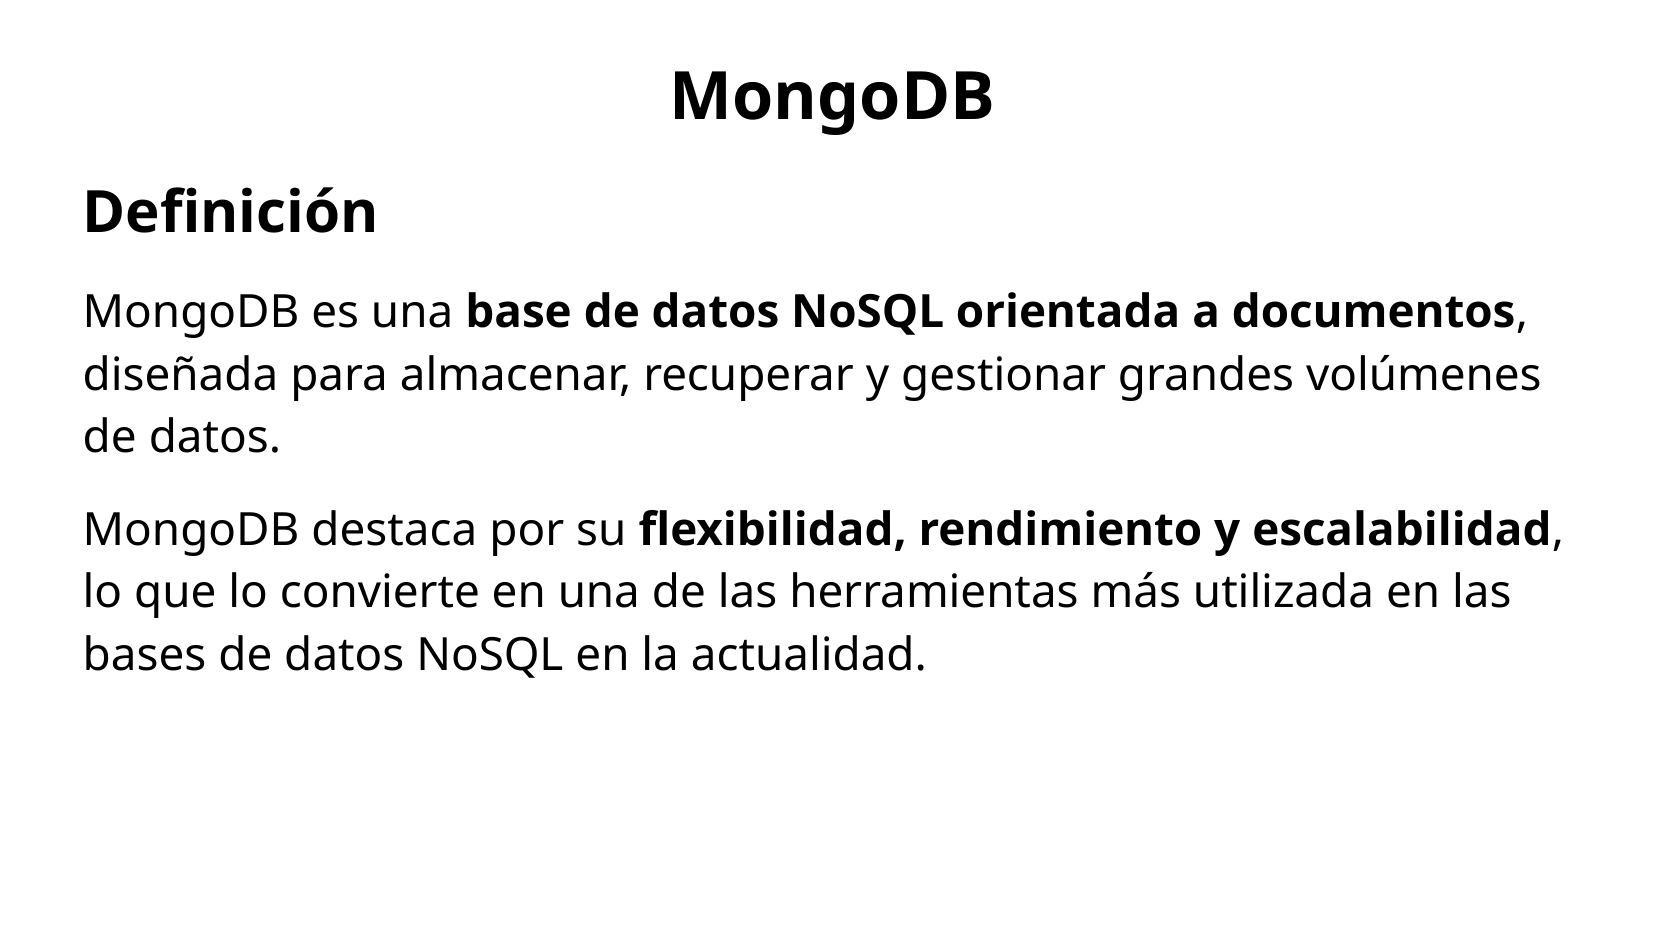

# MongoDB
Definición
MongoDB es una base de datos NoSQL orientada a documentos, diseñada para almacenar, recuperar y gestionar grandes volúmenes de datos.
MongoDB destaca por su flexibilidad, rendimiento y escalabilidad, lo que lo convierte en una de las herramientas más utilizada en las bases de datos NoSQL en la actualidad.